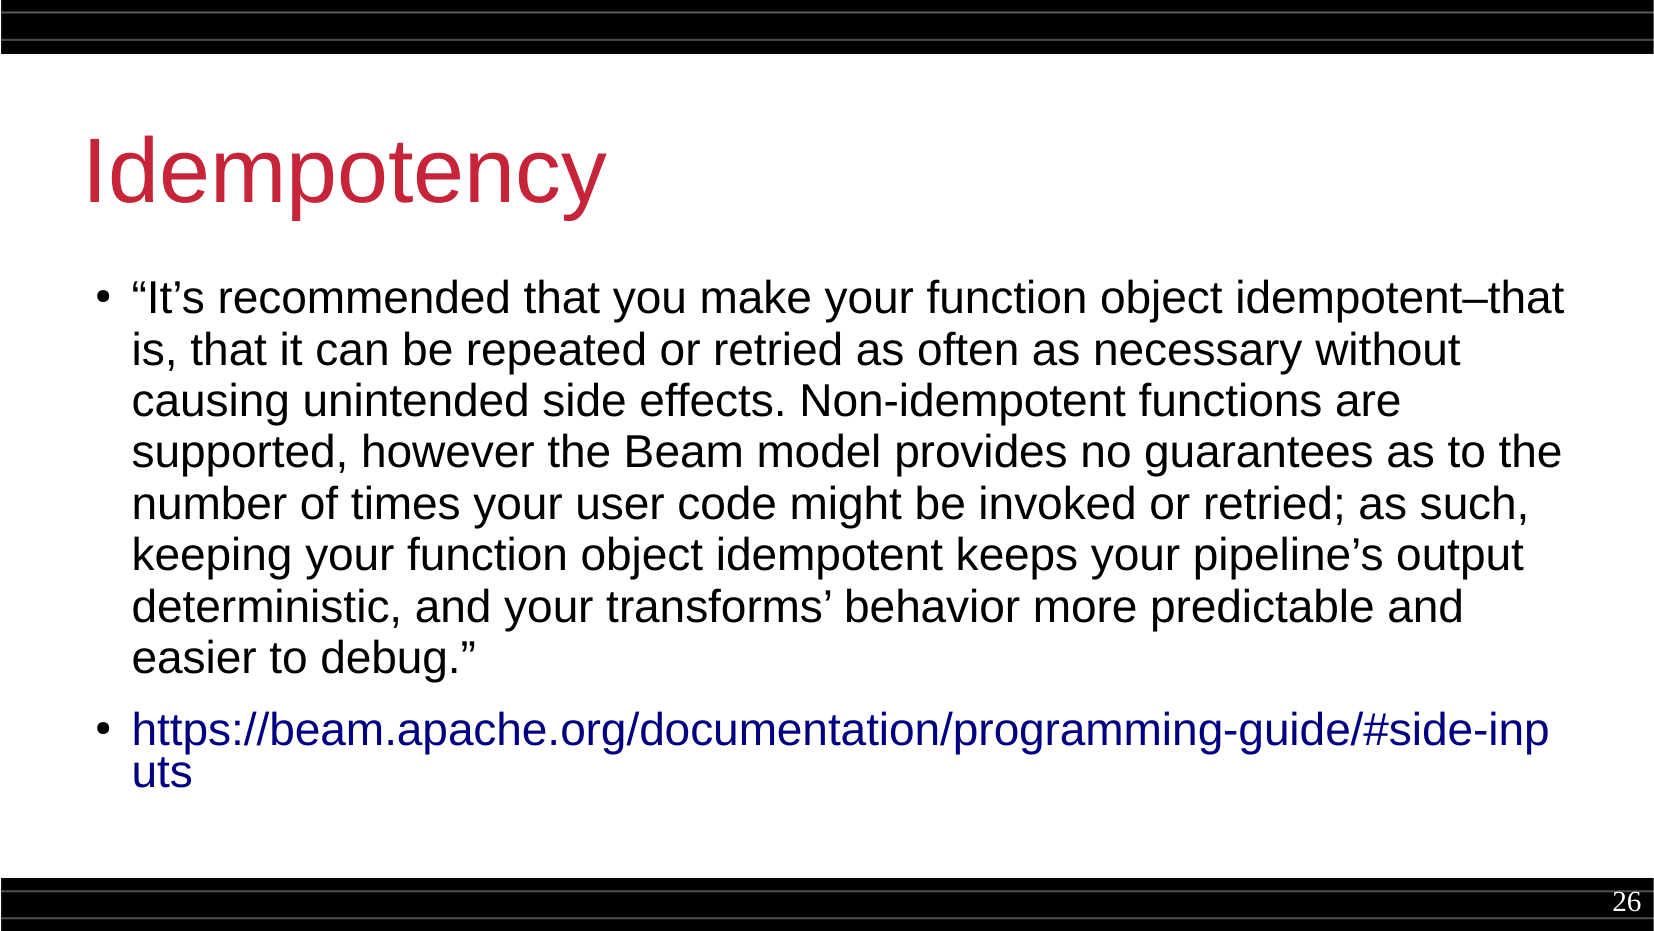

# Idempotency
“It’s recommended that you make your function object idempotent–that is, that it can be repeated or retried as often as necessary without causing unintended side effects. Non-idempotent functions are supported, however the Beam model provides no guarantees as to the number of times your user code might be invoked or retried; as such, keeping your function object idempotent keeps your pipeline’s output deterministic, and your transforms’ behavior more predictable and easier to debug.”
https://beam.apache.org/documentation/programming-guide/#side-inputs